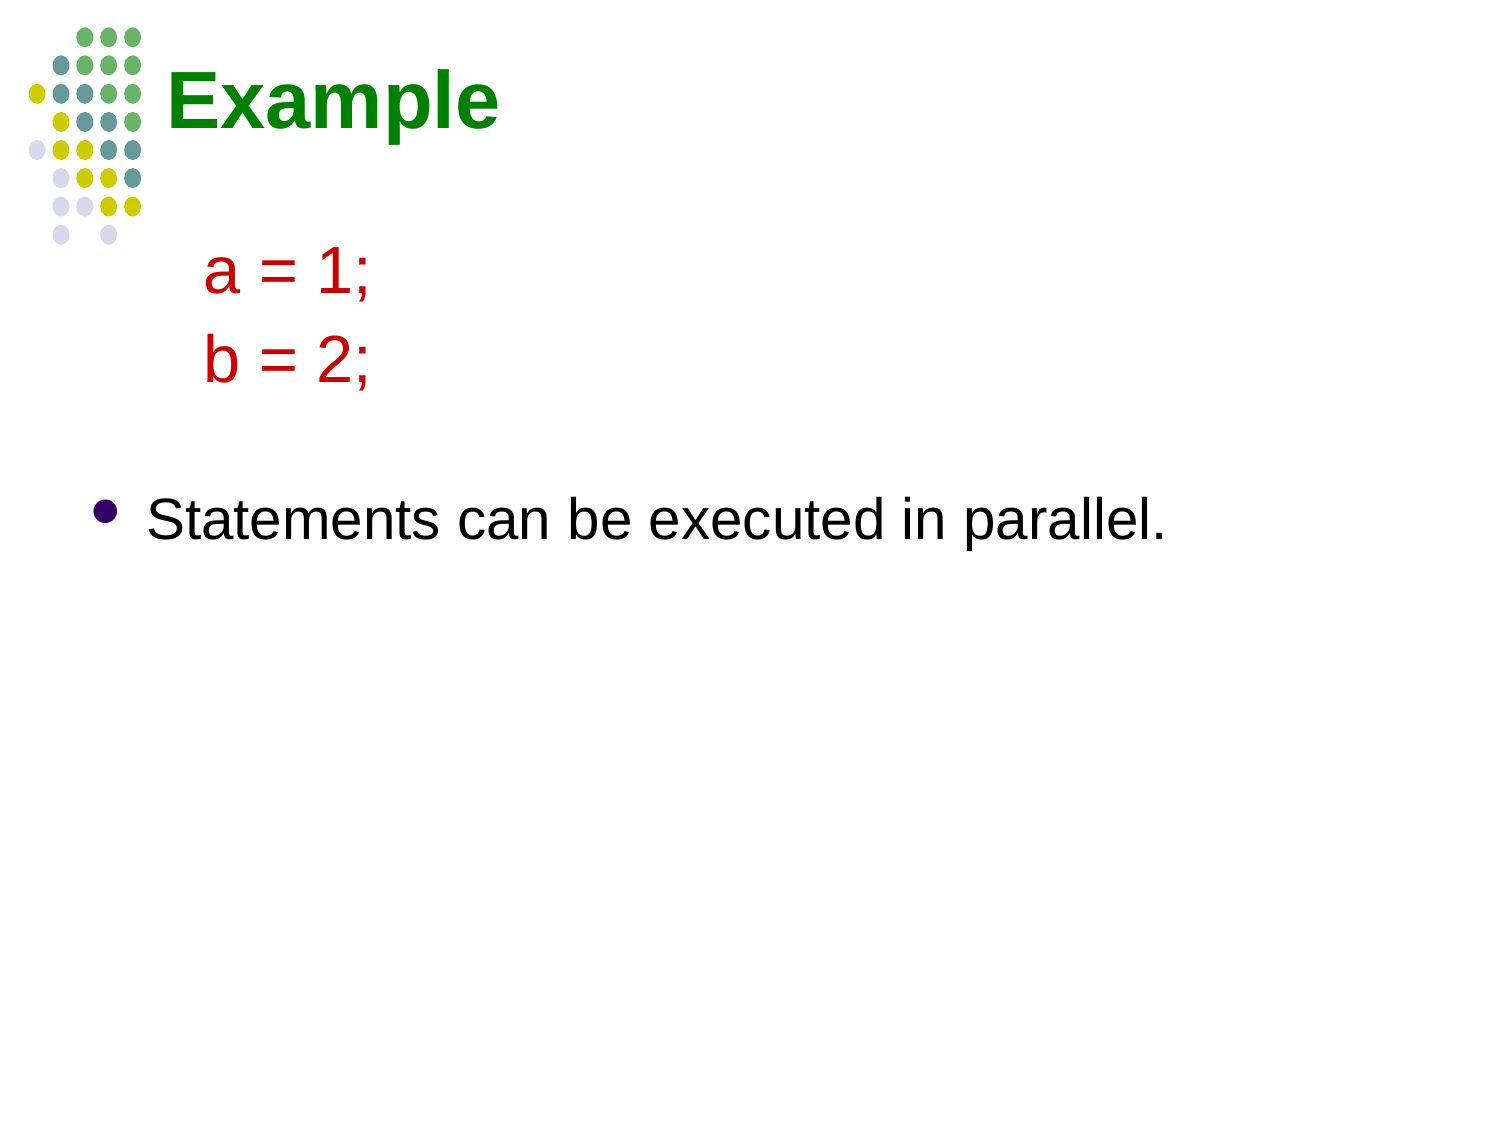

# Example
a = 1;
b = 2;
Statements can be executed in parallel.